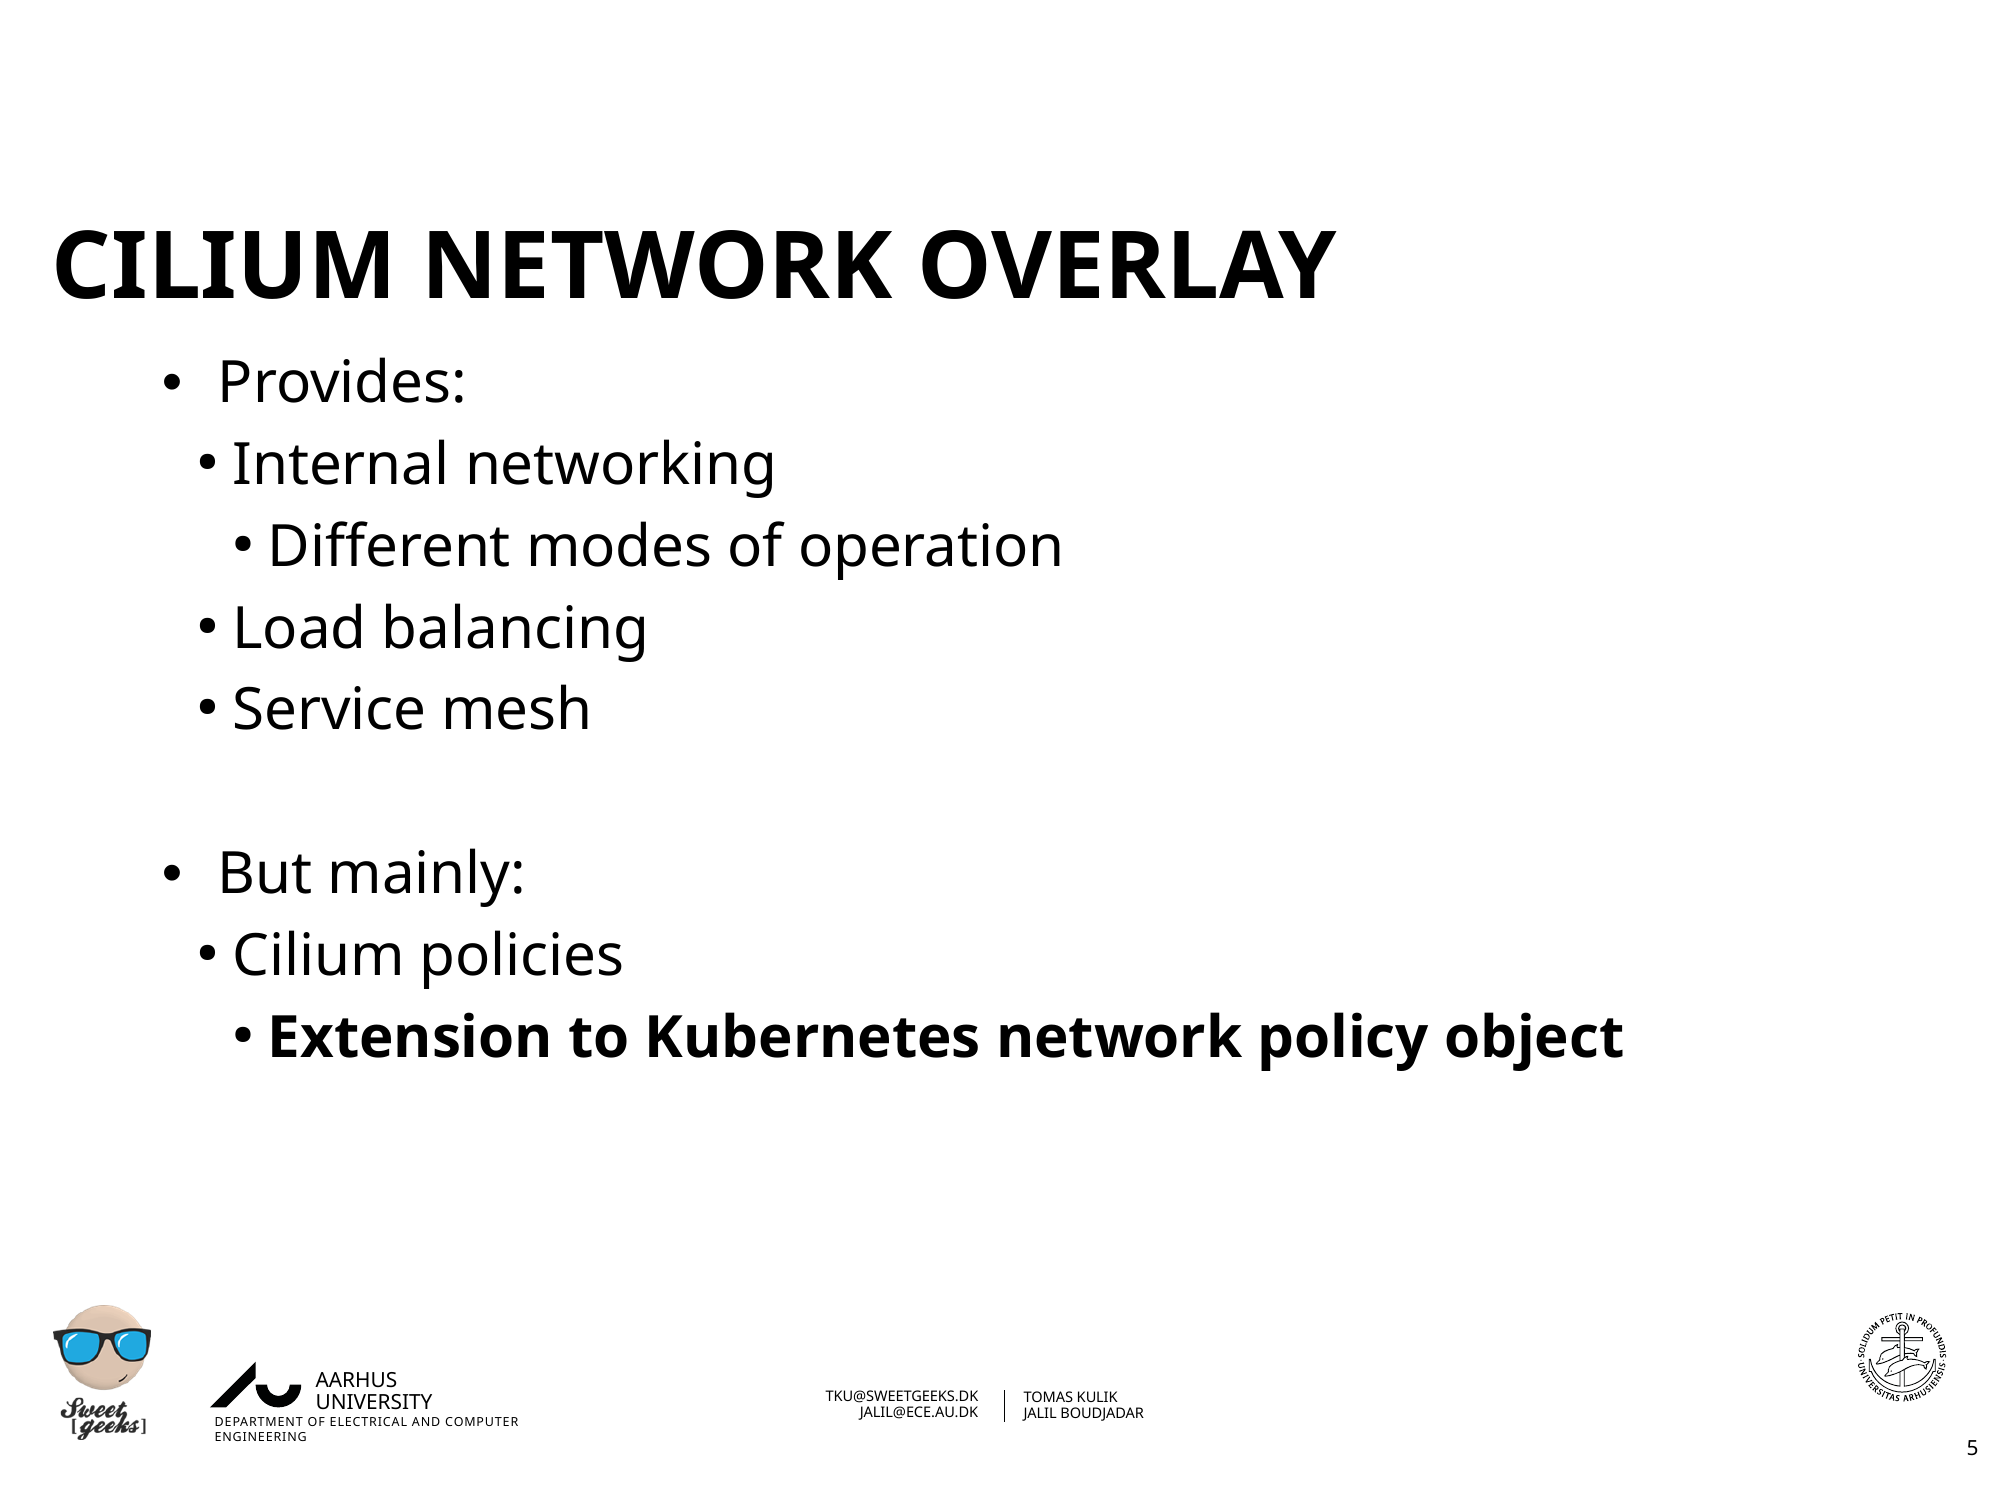

Cilium network overlay
Provides:
Internal networking
Different modes of operation
Load balancing
Service mesh
But mainly:
Cilium policies
Extension to Kubernetes network policy object